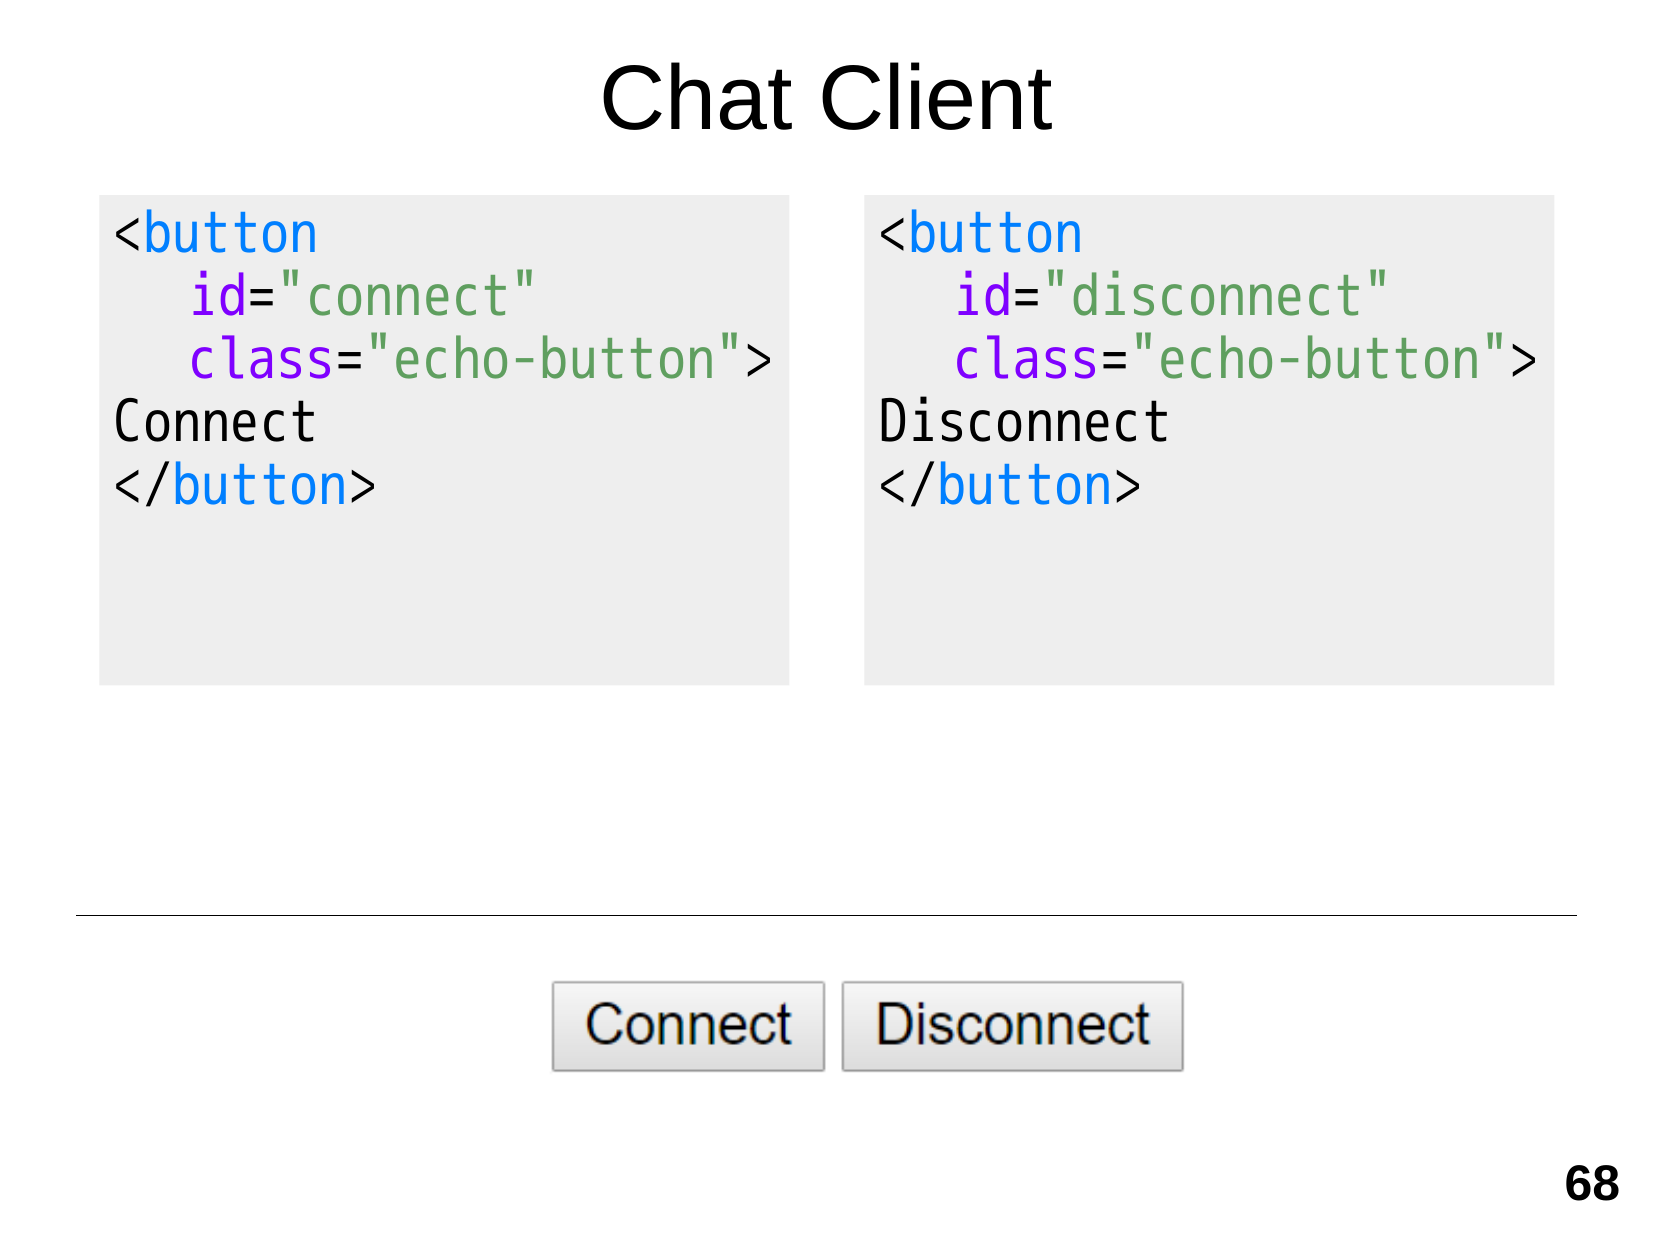

# Chat Client
<button
	id="connect"
	class="echo-button">
Connect
</button>
<button
	id="disconnect"
	class="echo-button">
Disconnect
</button>
68